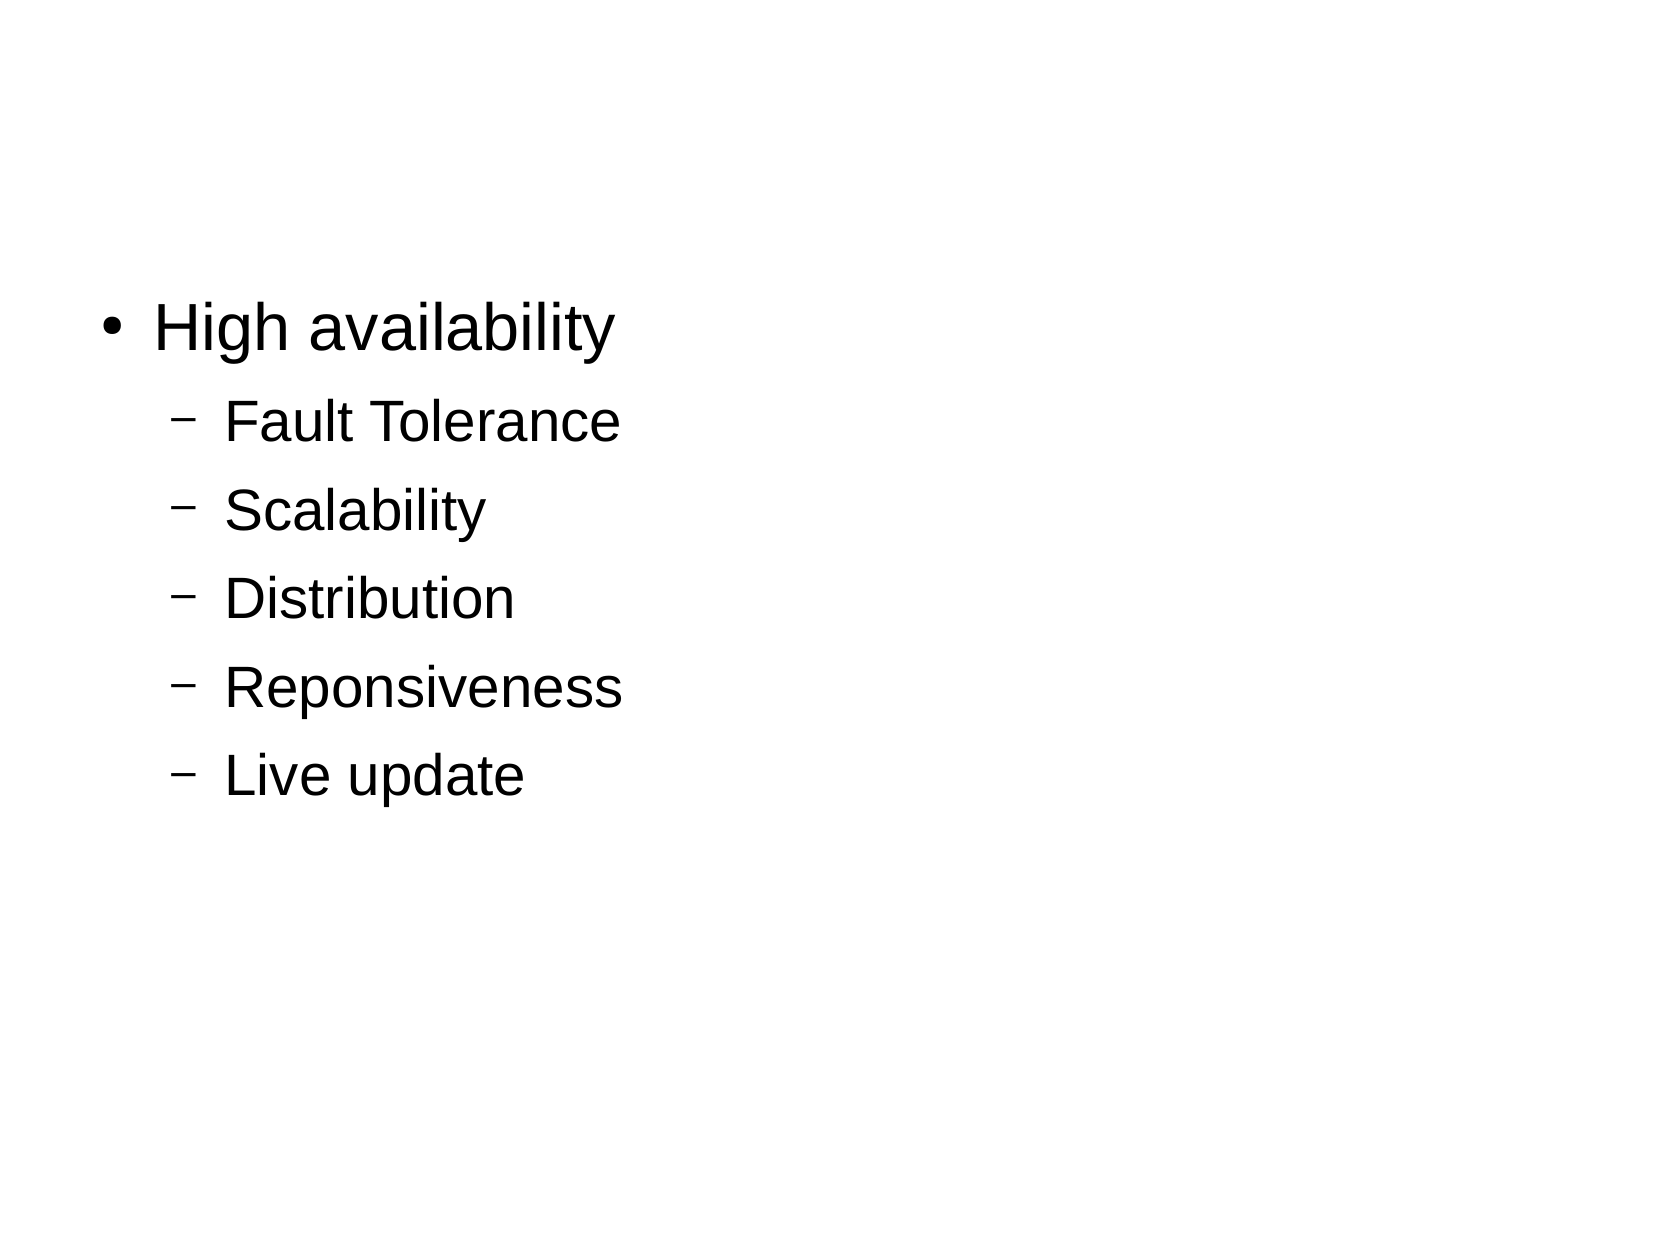

#
High availability
Fault Tolerance
Scalability
Distribution
Reponsiveness
Live update